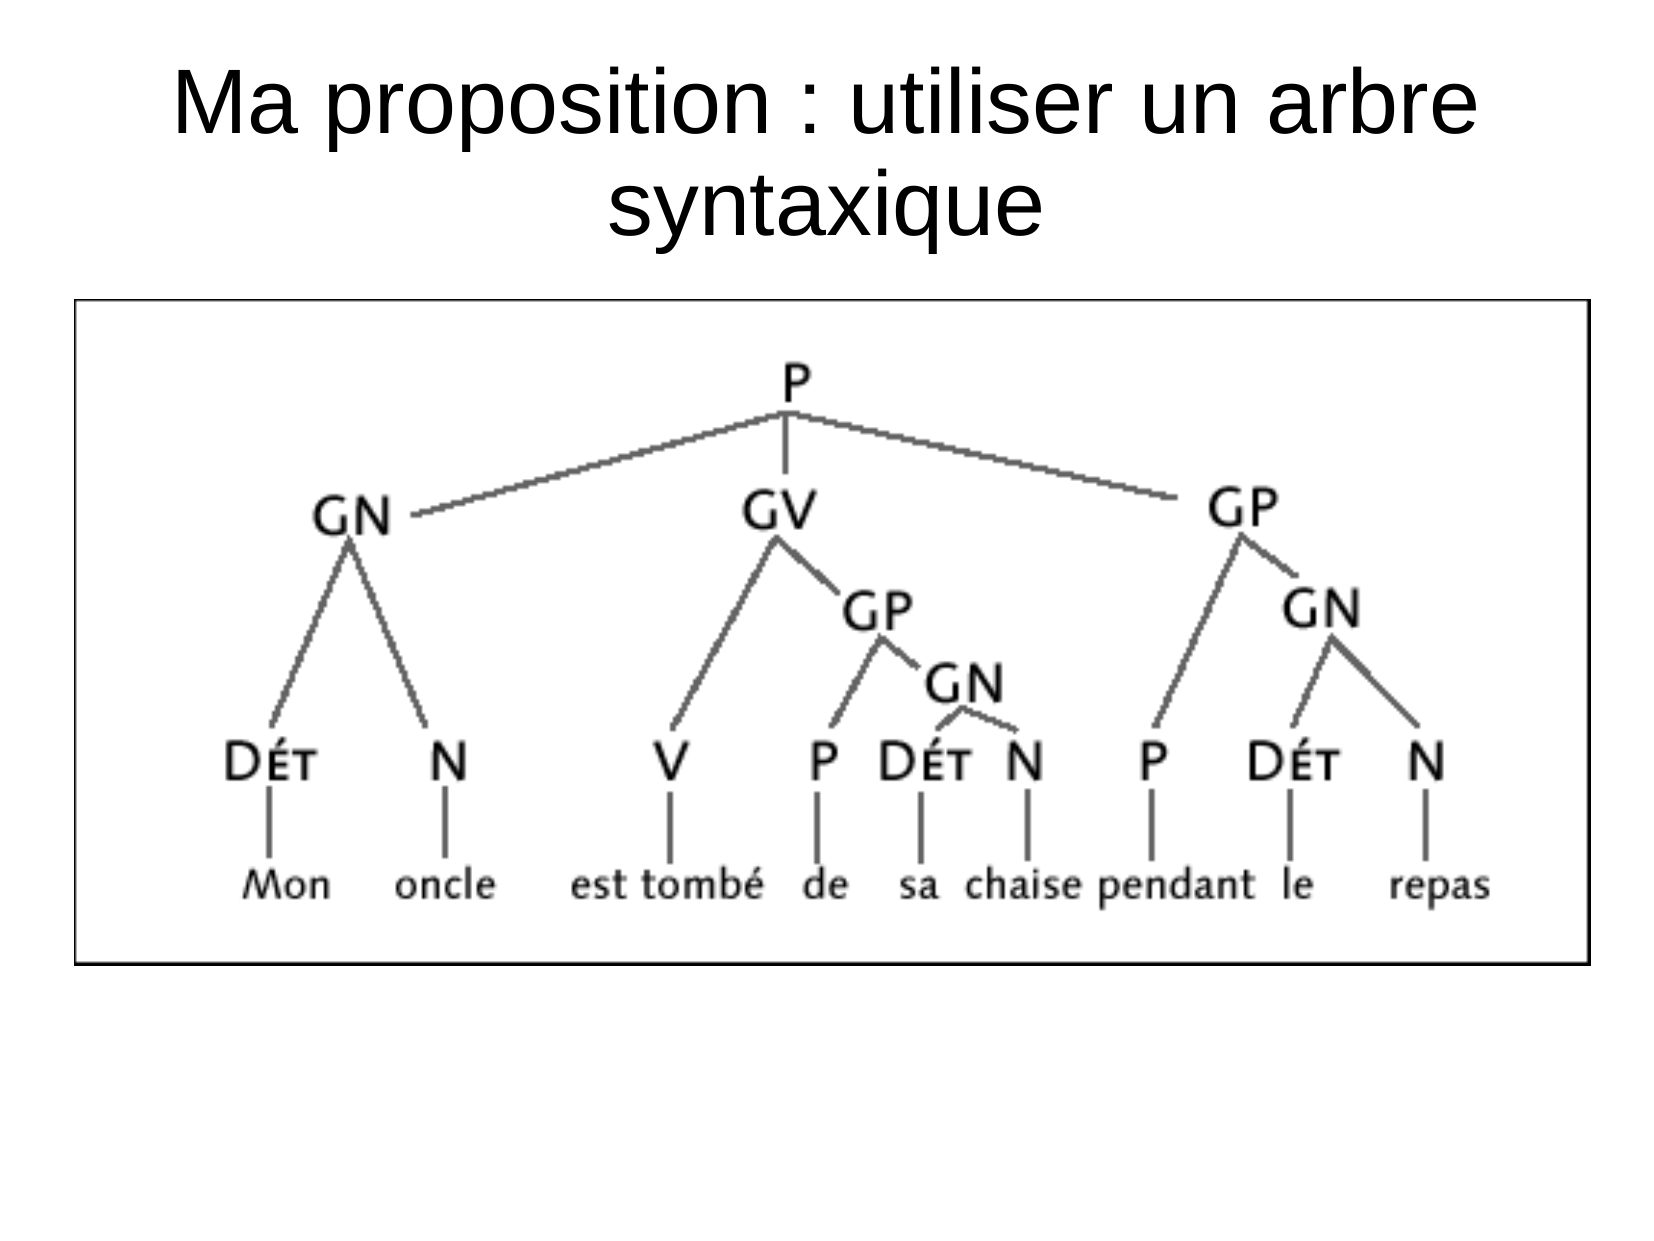

# Ma proposition : utiliser un arbre syntaxique